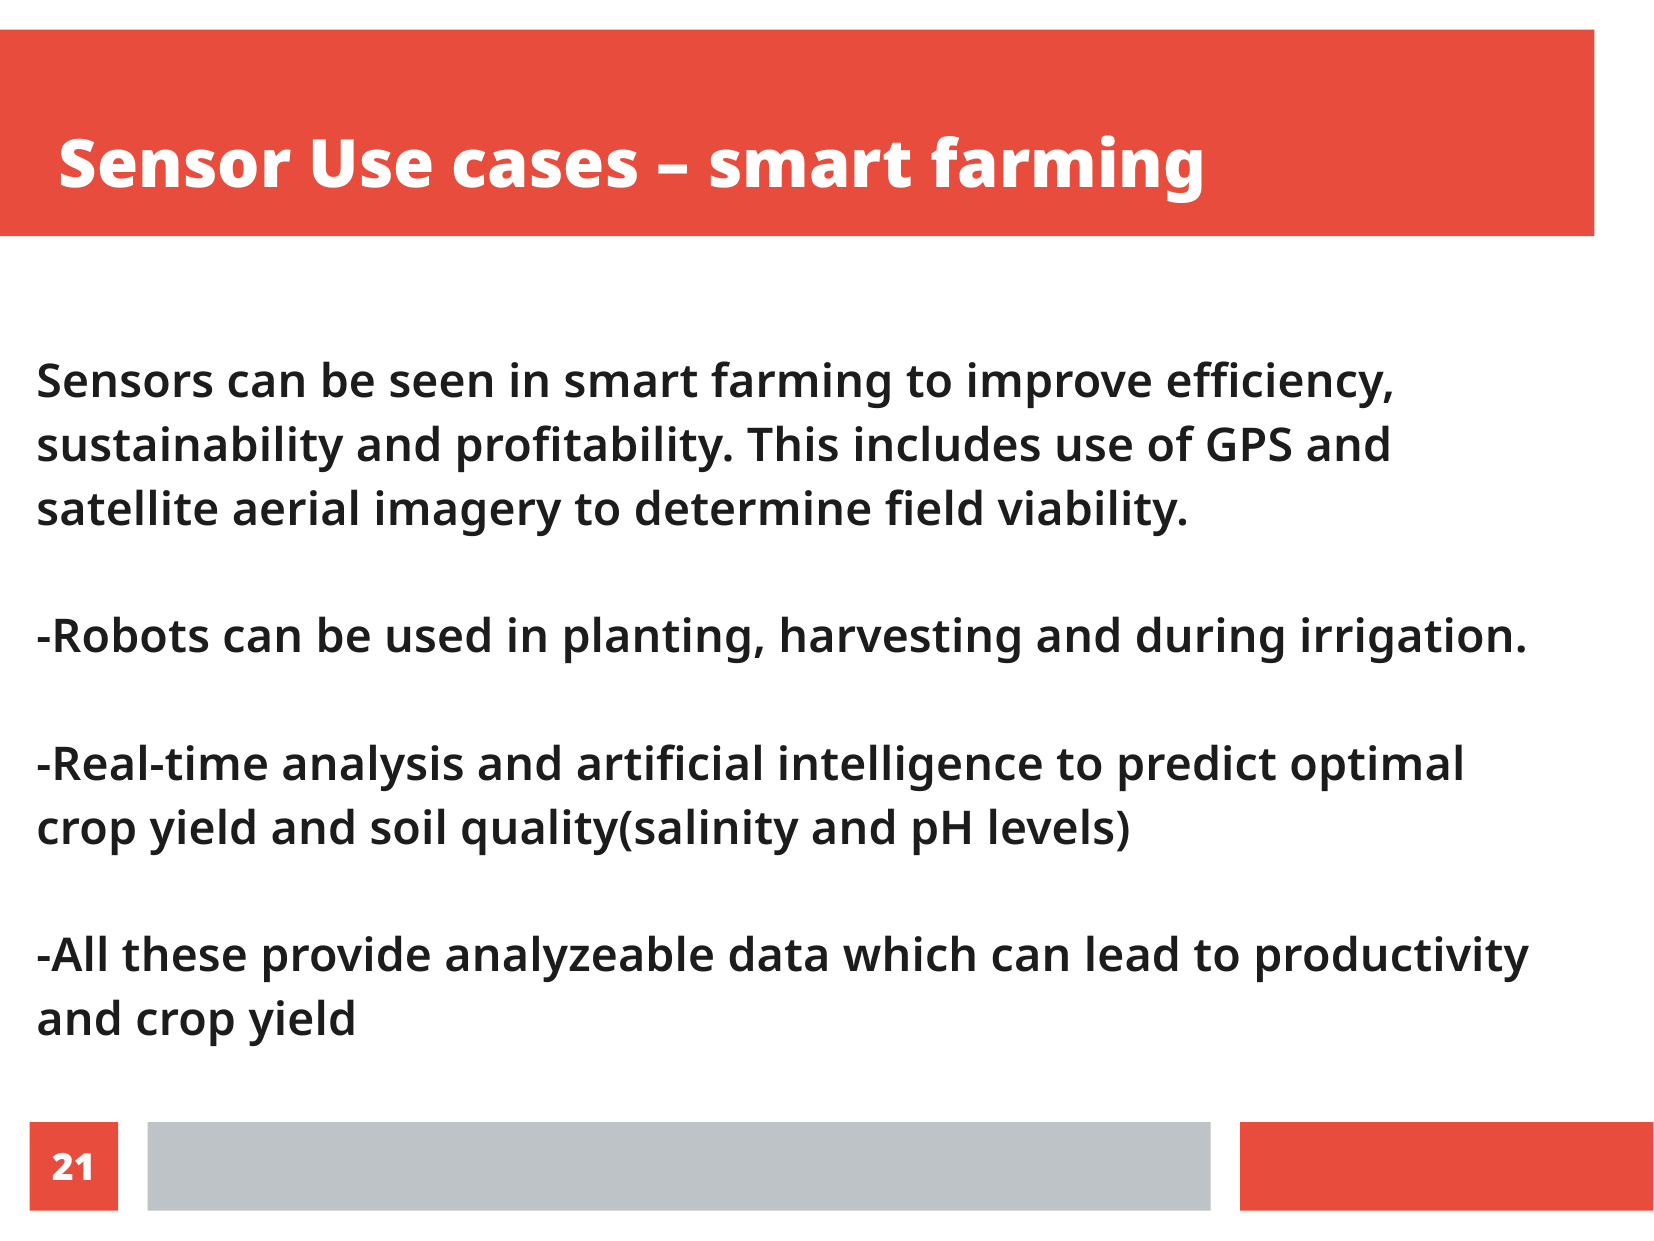

# Sensor Use cases – smart farming
Sensors can be seen in smart farming to improve efficiency, sustainability and profitability. This includes use of GPS and satellite aerial imagery to determine field viability.
-Robots can be used in planting, harvesting and during irrigation.
-Real-time analysis and artificial intelligence to predict optimal crop yield and soil quality(salinity and pH levels)
-All these provide analyzeable data which can lead to productivity and crop yield
21